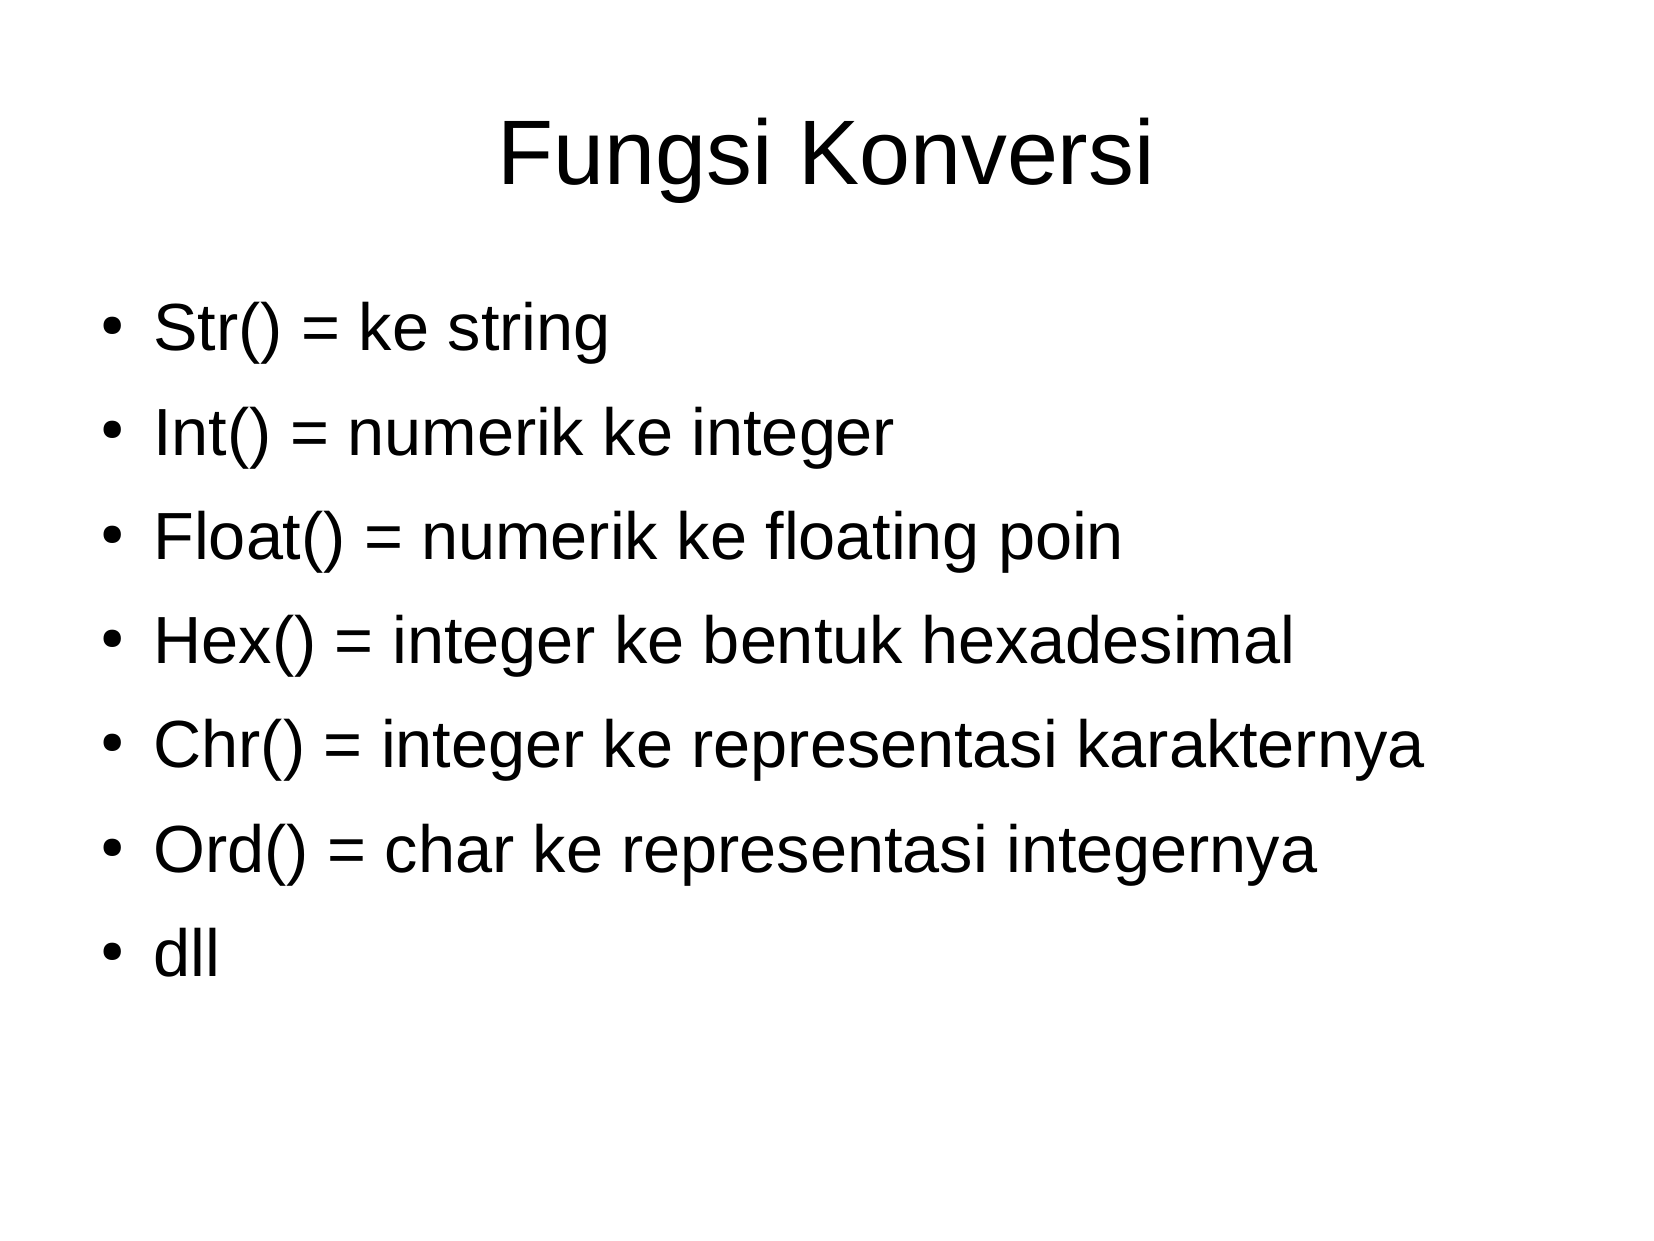

# Fungsi Konversi
Str() = ke string
Int() = numerik ke integer
Float() = numerik ke floating poin
Hex() = integer ke bentuk hexadesimal
Chr() = integer ke representasi karakternya
Ord() = char ke representasi integernya
dll